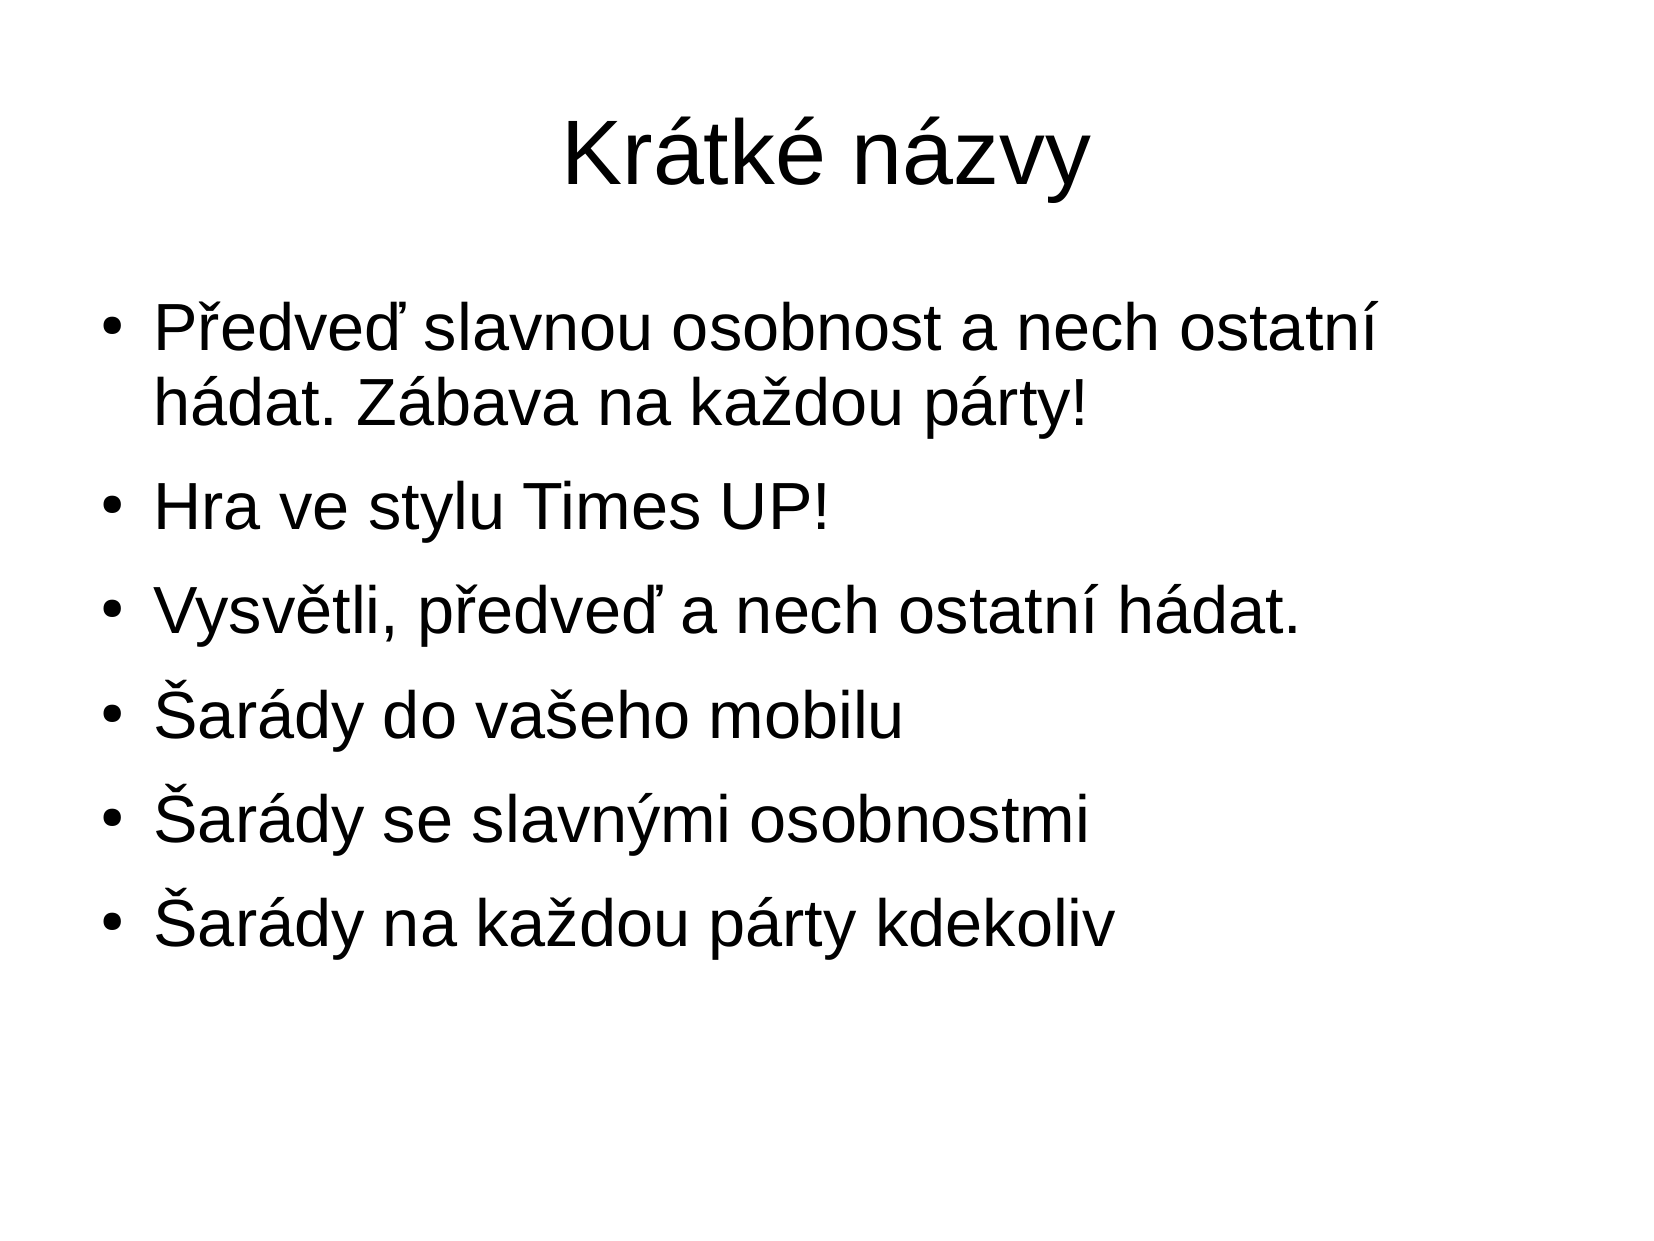

# Krátké názvy
Předveď slavnou osobnost a nech ostatní hádat. Zábava na každou párty!
Hra ve stylu Times UP!
Vysvětli, předveď a nech ostatní hádat.
Šarády do vašeho mobilu
Šarády se slavnými osobnostmi
Šarády na každou párty kdekoliv